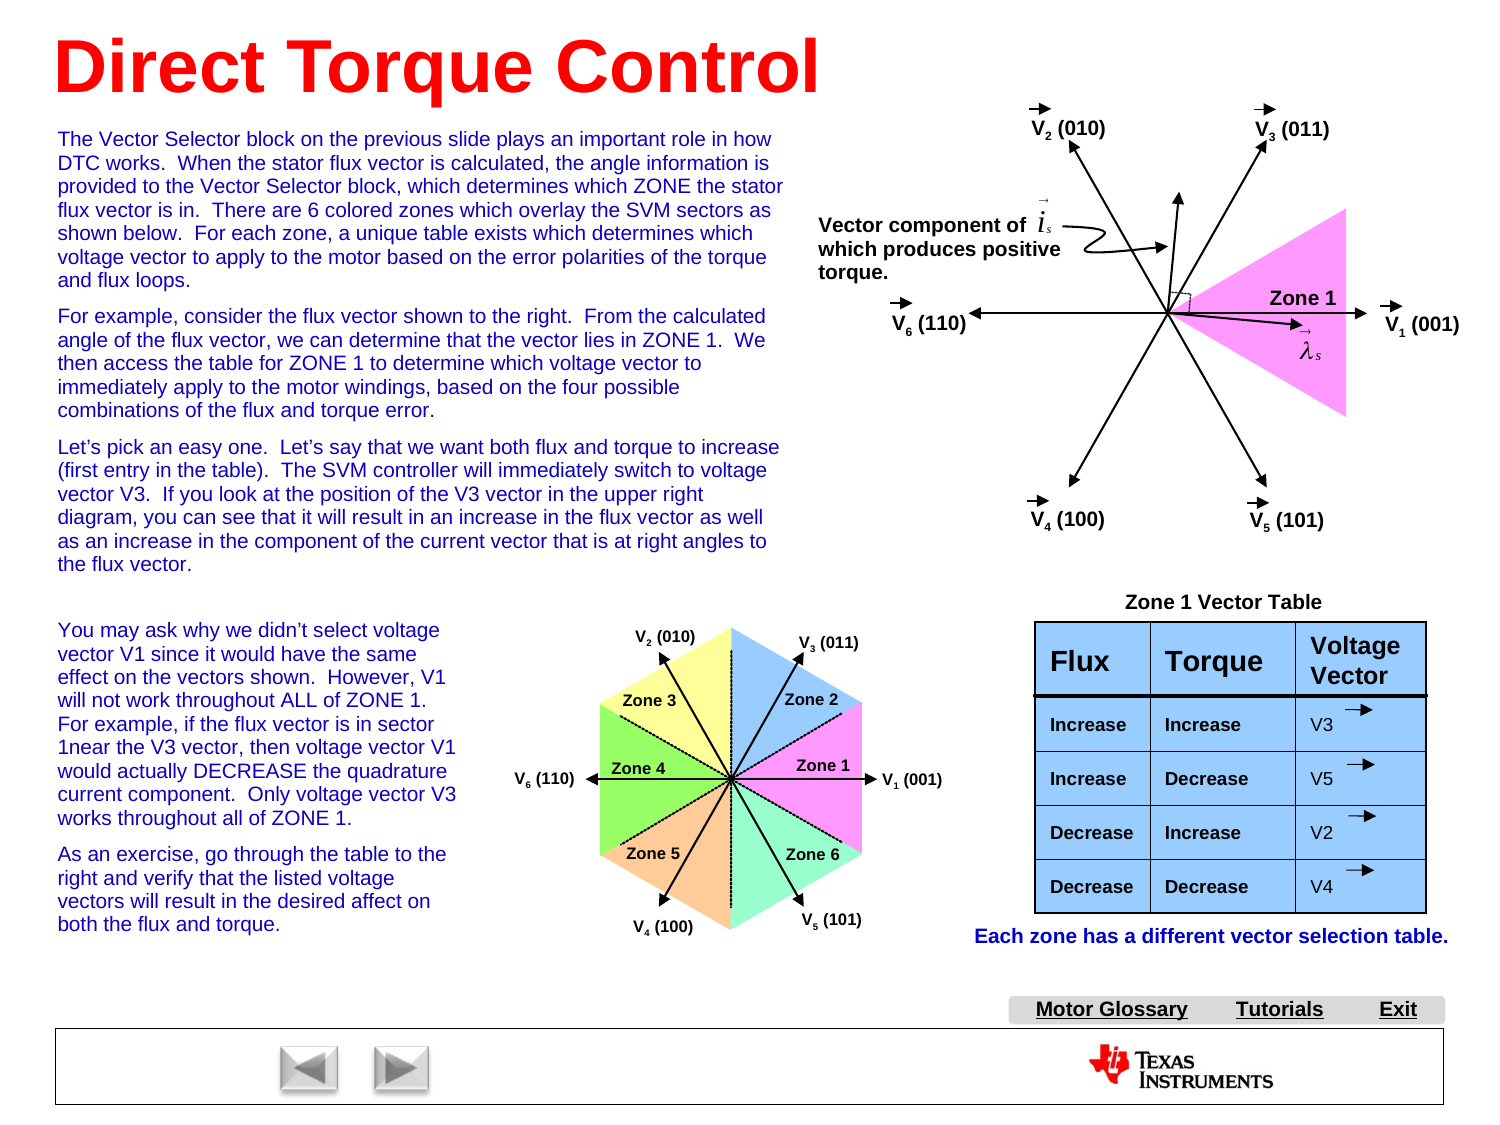

# Direct Torque Control
V2 (010)
V3 (011)
The Vector Selector block on the previous slide plays an important role in how DTC works. When the stator flux vector is calculated, the angle information is provided to the Vector Selector block, which determines which ZONE the stator flux vector is in. There are 6 colored zones which overlay the SVM sectors as shown below. For each zone, a unique table exists which determines which voltage vector to apply to the motor based on the error polarities of the torque and flux loops.
For example, consider the flux vector shown to the right. From the calculated angle of the flux vector, we can determine that the vector lies in ZONE 1. We then access the table for ZONE 1 to determine which voltage vector to immediately apply to the motor windings, based on the four possible combinations of the flux and torque error.
Let’s pick an easy one. Let’s say that we want both flux and torque to increase (first entry in the table). The SVM controller will immediately switch to voltage vector V3. If you look at the position of the V3 vector in the upper right diagram, you can see that it will result in an increase in the flux vector as well as an increase in the component of the current vector that is at right angles to the flux vector.
Vector component of which produces positive torque.
Zone 1
V6 (110)
V1 (001)
V4 (100)
V5 (101)
Zone 1 Vector Table
You may ask why we didn’t select voltage vector V1 since it would have the same effect on the vectors shown. However, V1 will not work throughout ALL of ZONE 1. For example, if the flux vector is in sector 1near the V3 vector, then voltage vector V1 would actually DECREASE the quadrature current component. Only voltage vector V3 works throughout all of ZONE 1.
As an exercise, go through the table to the right and verify that the listed voltage vectors will result in the desired affect on both the flux and torque.
V2 (010)
V3 (011)
Zone 2
Zone 3
Zone 1
Zone 4
V6 (110)
V1 (001)
Zone 5
Zone 6
V5 (101)
V4 (100)
| Flux | Torque | Voltage Vector |
| --- | --- | --- |
| Increase | Increase | V3 |
| Increase | Decrease | V5 |
| Decrease | Increase | V2 |
| Decrease | Decrease | V4 |
Each zone has a different vector selection table.